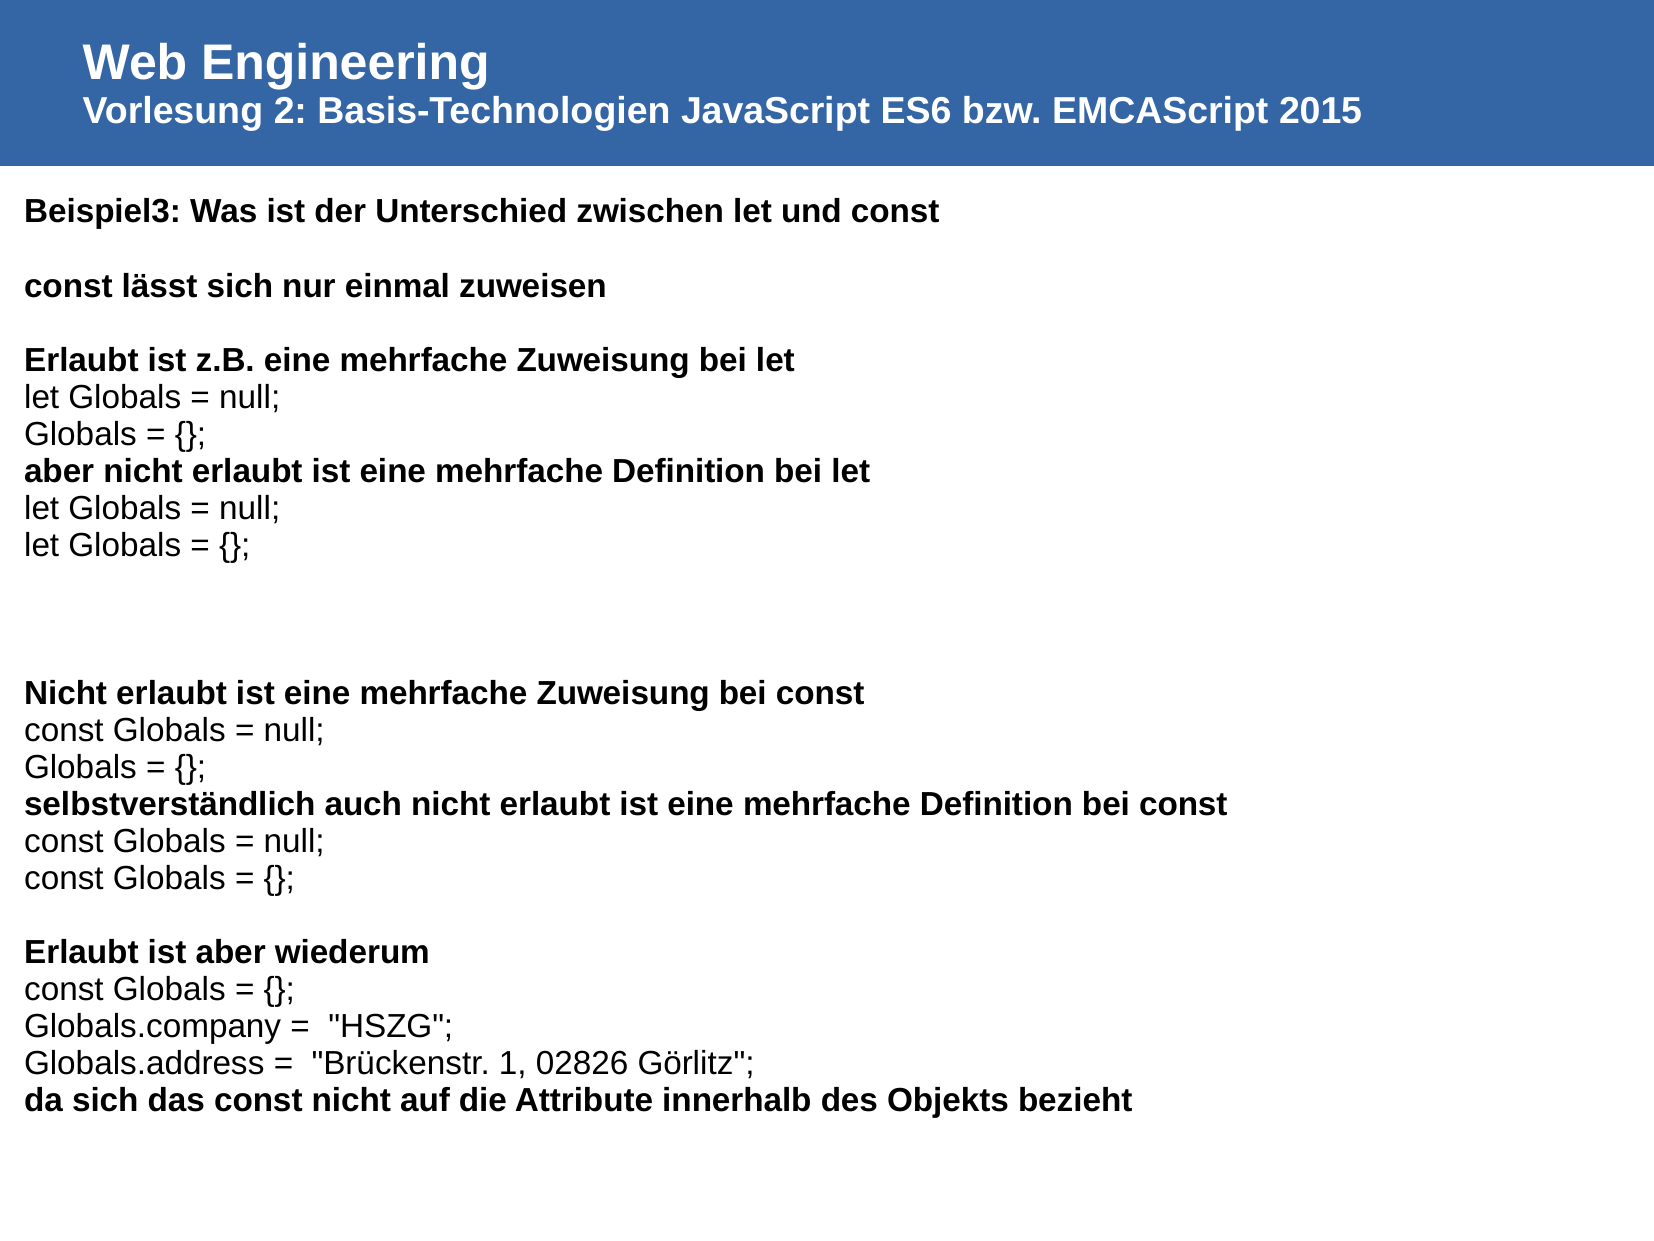

# Web Engineering Vorlesung 2: Basis-Technologien JavaScript ES6 bzw. EMCAScript 2015
Beispiel3: Was ist der Unterschied zwischen let und const
const lässt sich nur einmal zuweisen
Erlaubt ist z.B. eine mehrfache Zuweisung bei let
let Globals = null;
Globals = {};
aber nicht erlaubt ist eine mehrfache Definition bei let
let Globals = null;
let Globals = {};
Nicht erlaubt ist eine mehrfache Zuweisung bei const
const Globals = null;
Globals = {};
selbstverständlich auch nicht erlaubt ist eine mehrfache Definition bei const
const Globals = null;
const Globals = {};
Erlaubt ist aber wiederum
const Globals = {};
Globals.company = "HSZG";
Globals.address = "Brückenstr. 1, 02826 Görlitz";
da sich das const nicht auf die Attribute innerhalb des Objekts bezieht